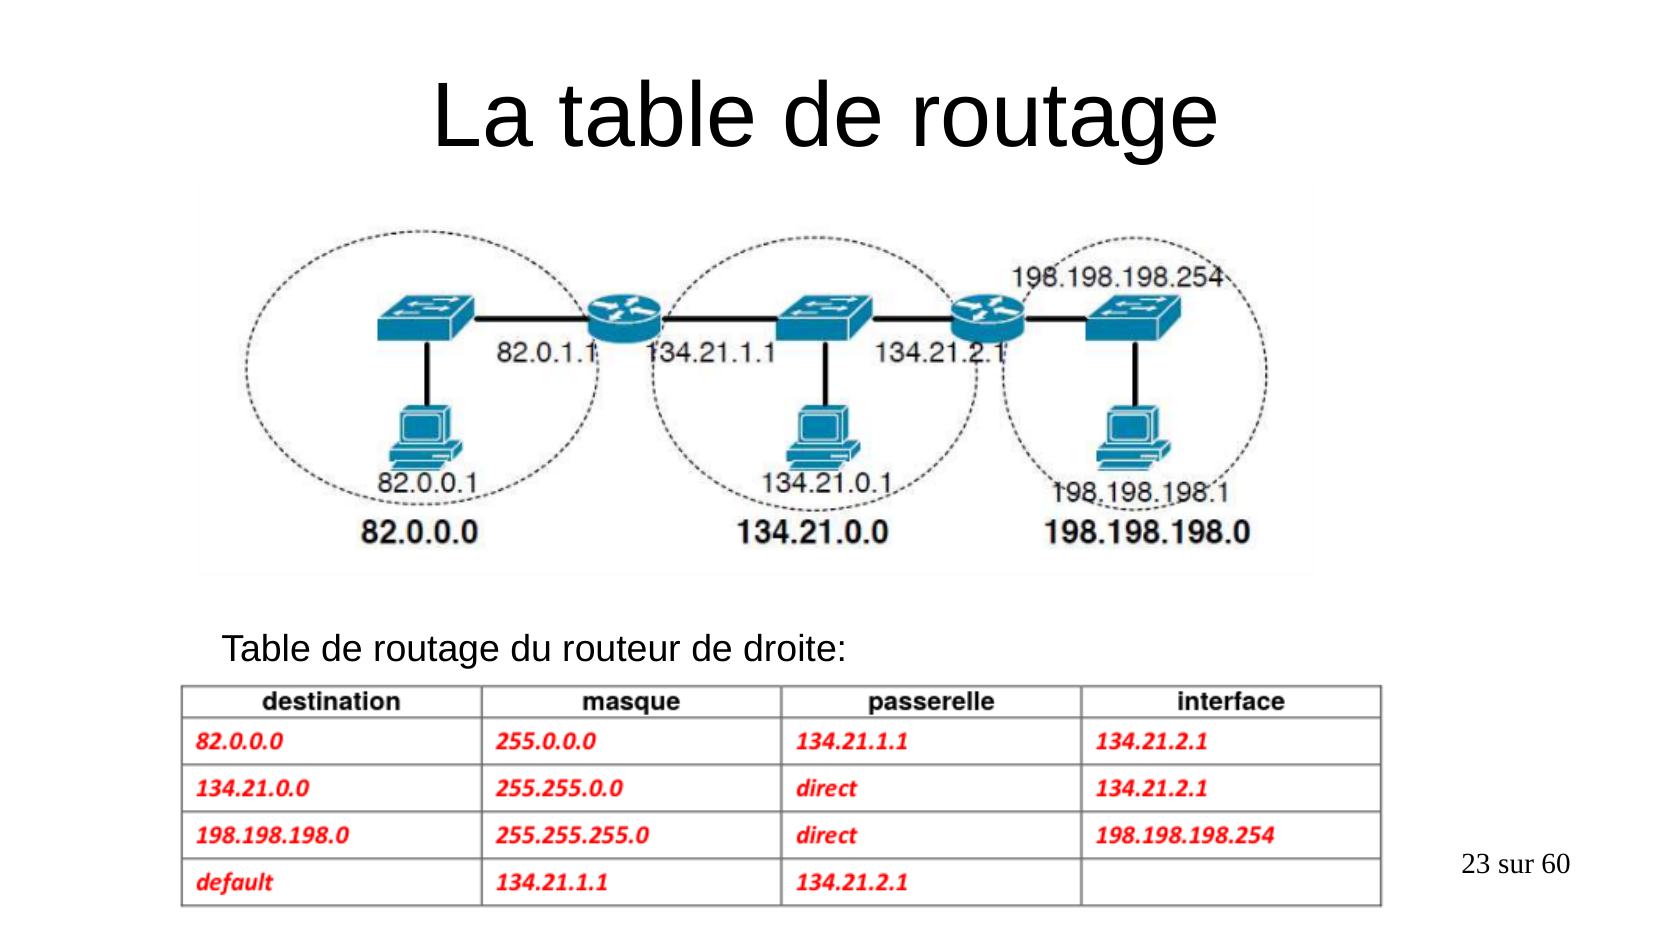

# La table de routage
Table de routage du routeur de droite:
23